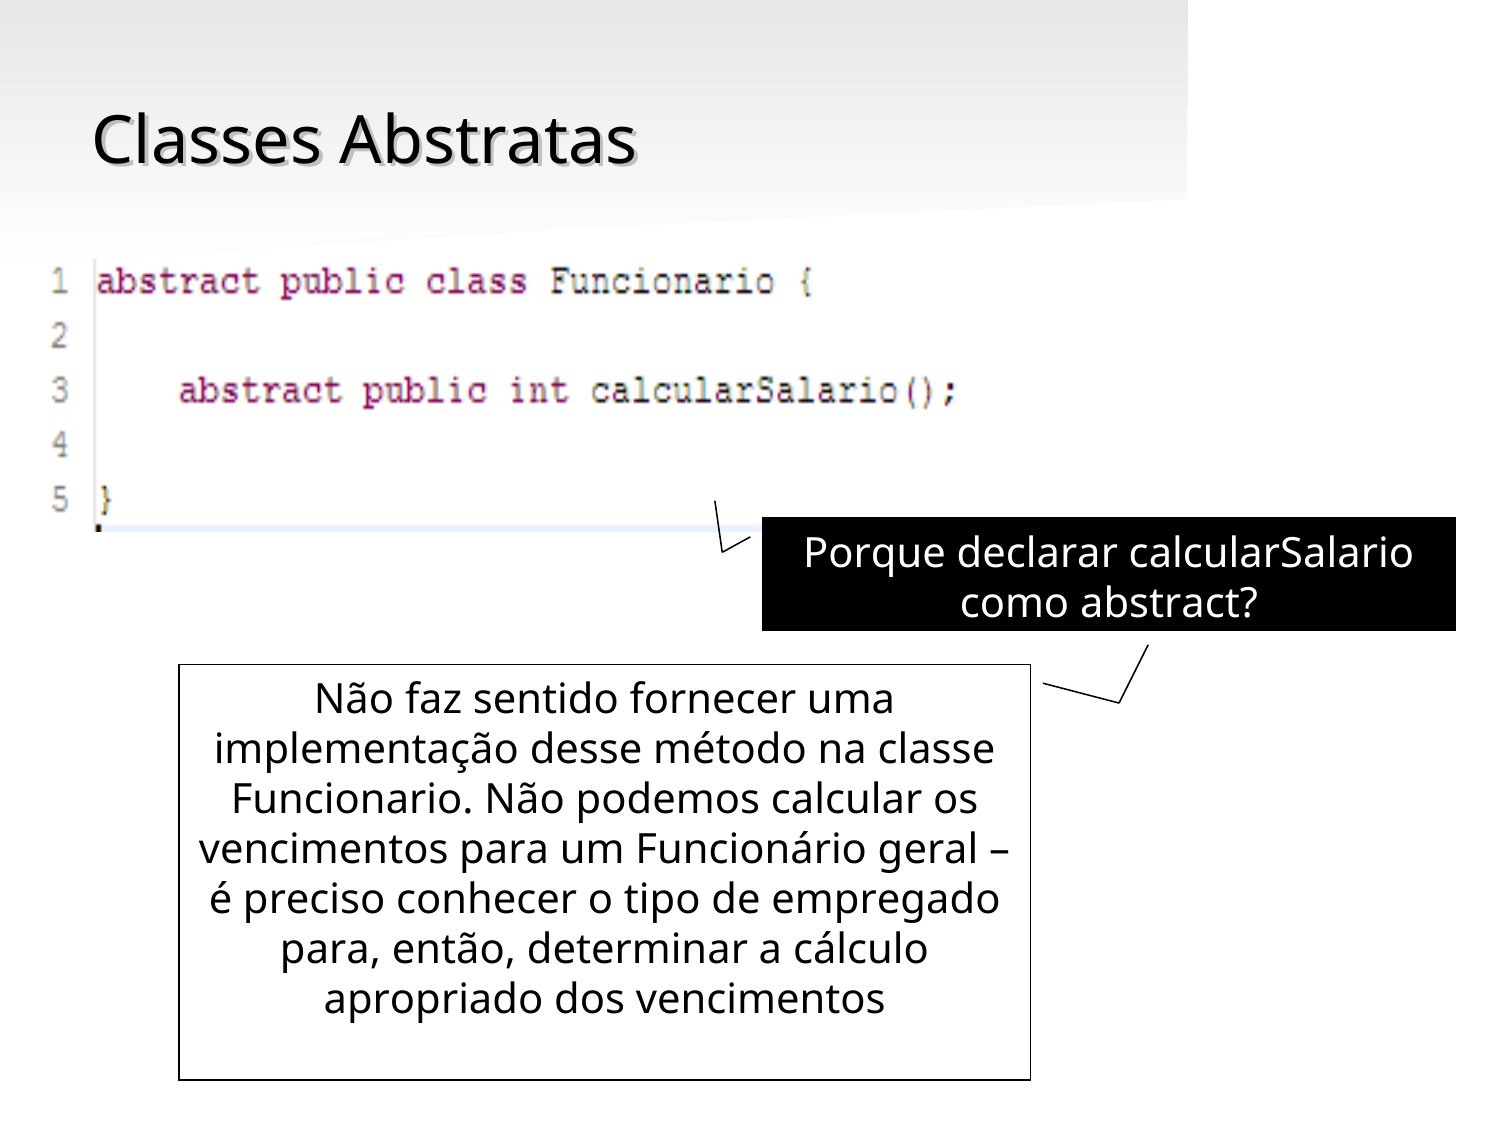

Classes Abstratas
Porque declarar calcularSalario como abstract?
Não faz sentido fornecer uma implementação desse método na classe Funcionario. Não podemos calcular os vencimentos para um Funcionário geral – é preciso conhecer o tipo de empregado para, então, determinar a cálculo apropriado dos vencimentos